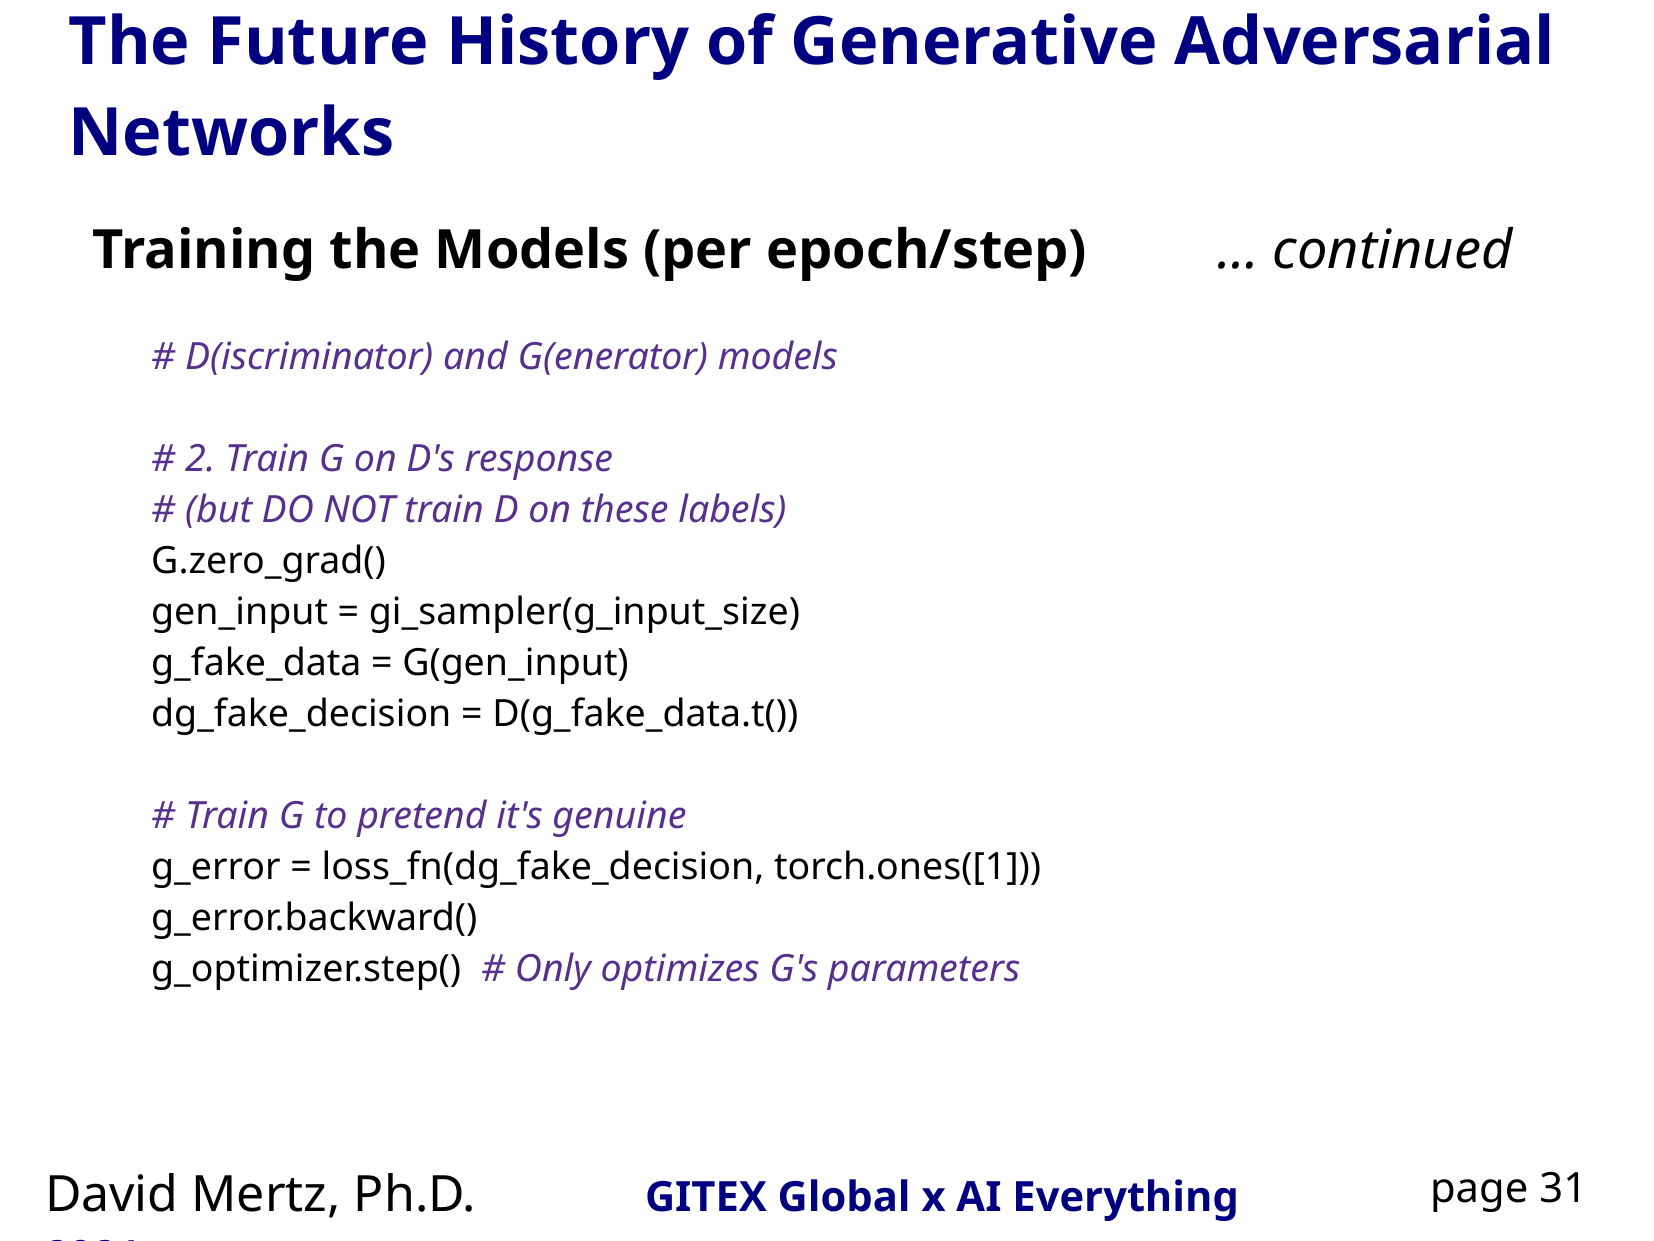

# Training the Models (per epoch/step)		… continued
# D(iscriminator) and G(enerator) models # 2. Train G on D's response # (but DO NOT train D on these labels) G.zero_grad() gen_input = gi_sampler(g_input_size) g_fake_data = G(gen_input) dg_fake_decision = D(g_fake_data.t()) # Train G to pretend it's genuine g_error = loss_fn(dg_fake_decision, torch.ones([1])) g_error.backward() g_optimizer.step() # Only optimizes G's parameters